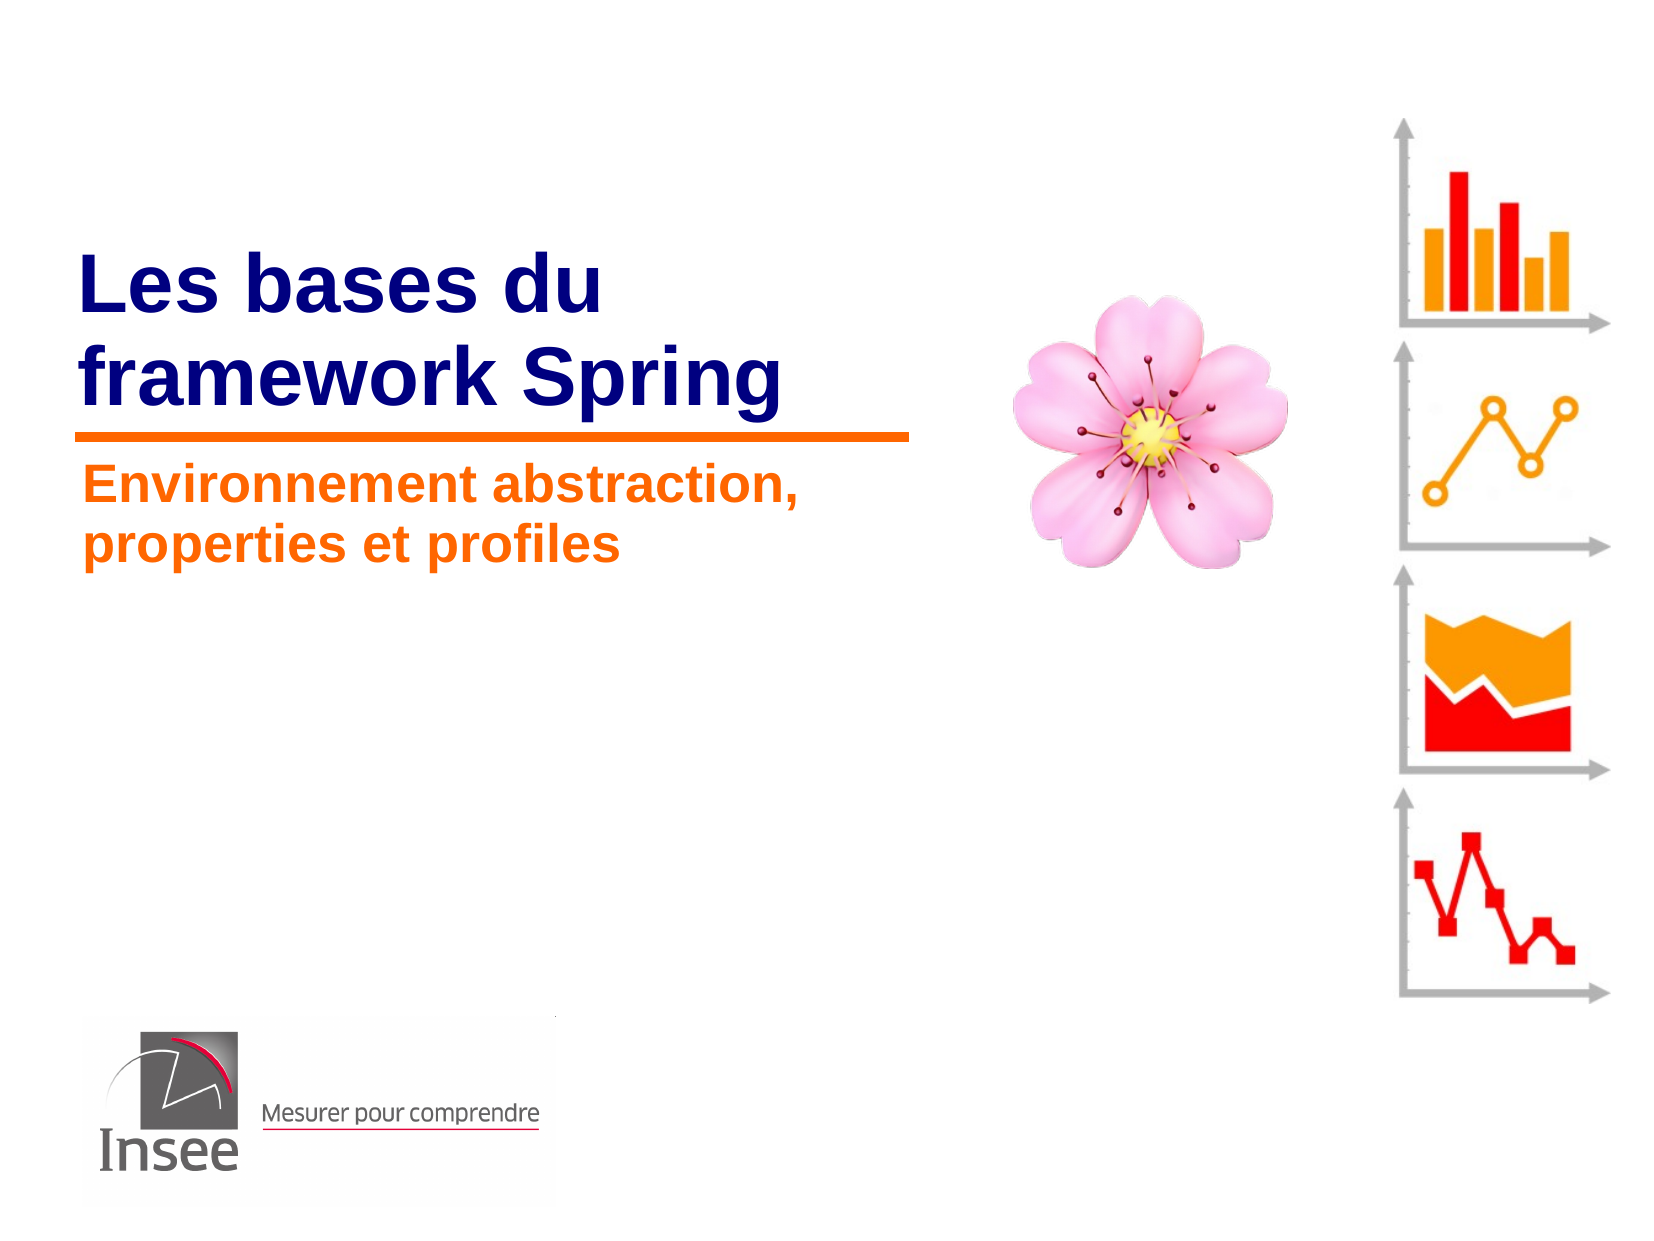

Les bases du framework Spring
# Environnement abstraction, properties et profiles